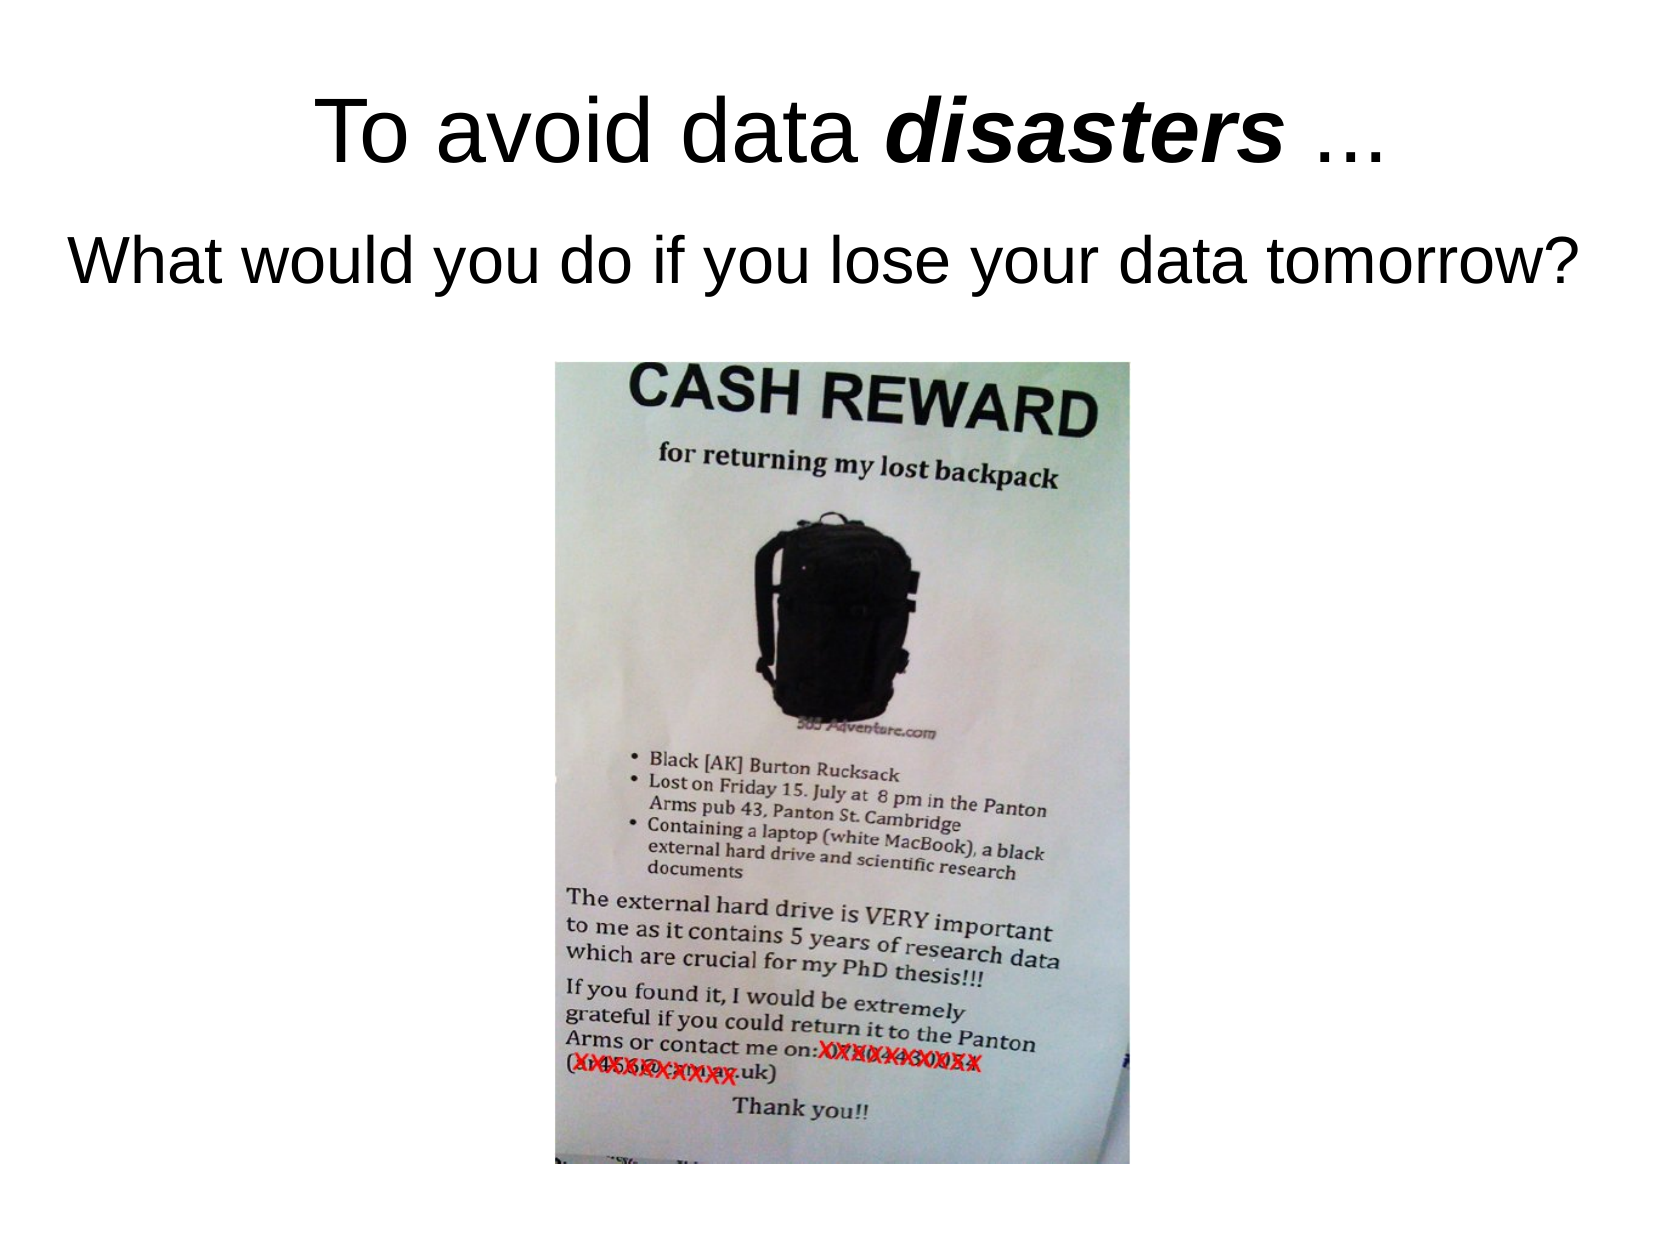

# To avoid data disasters ...
What would you do if you lose your data tomorrow?